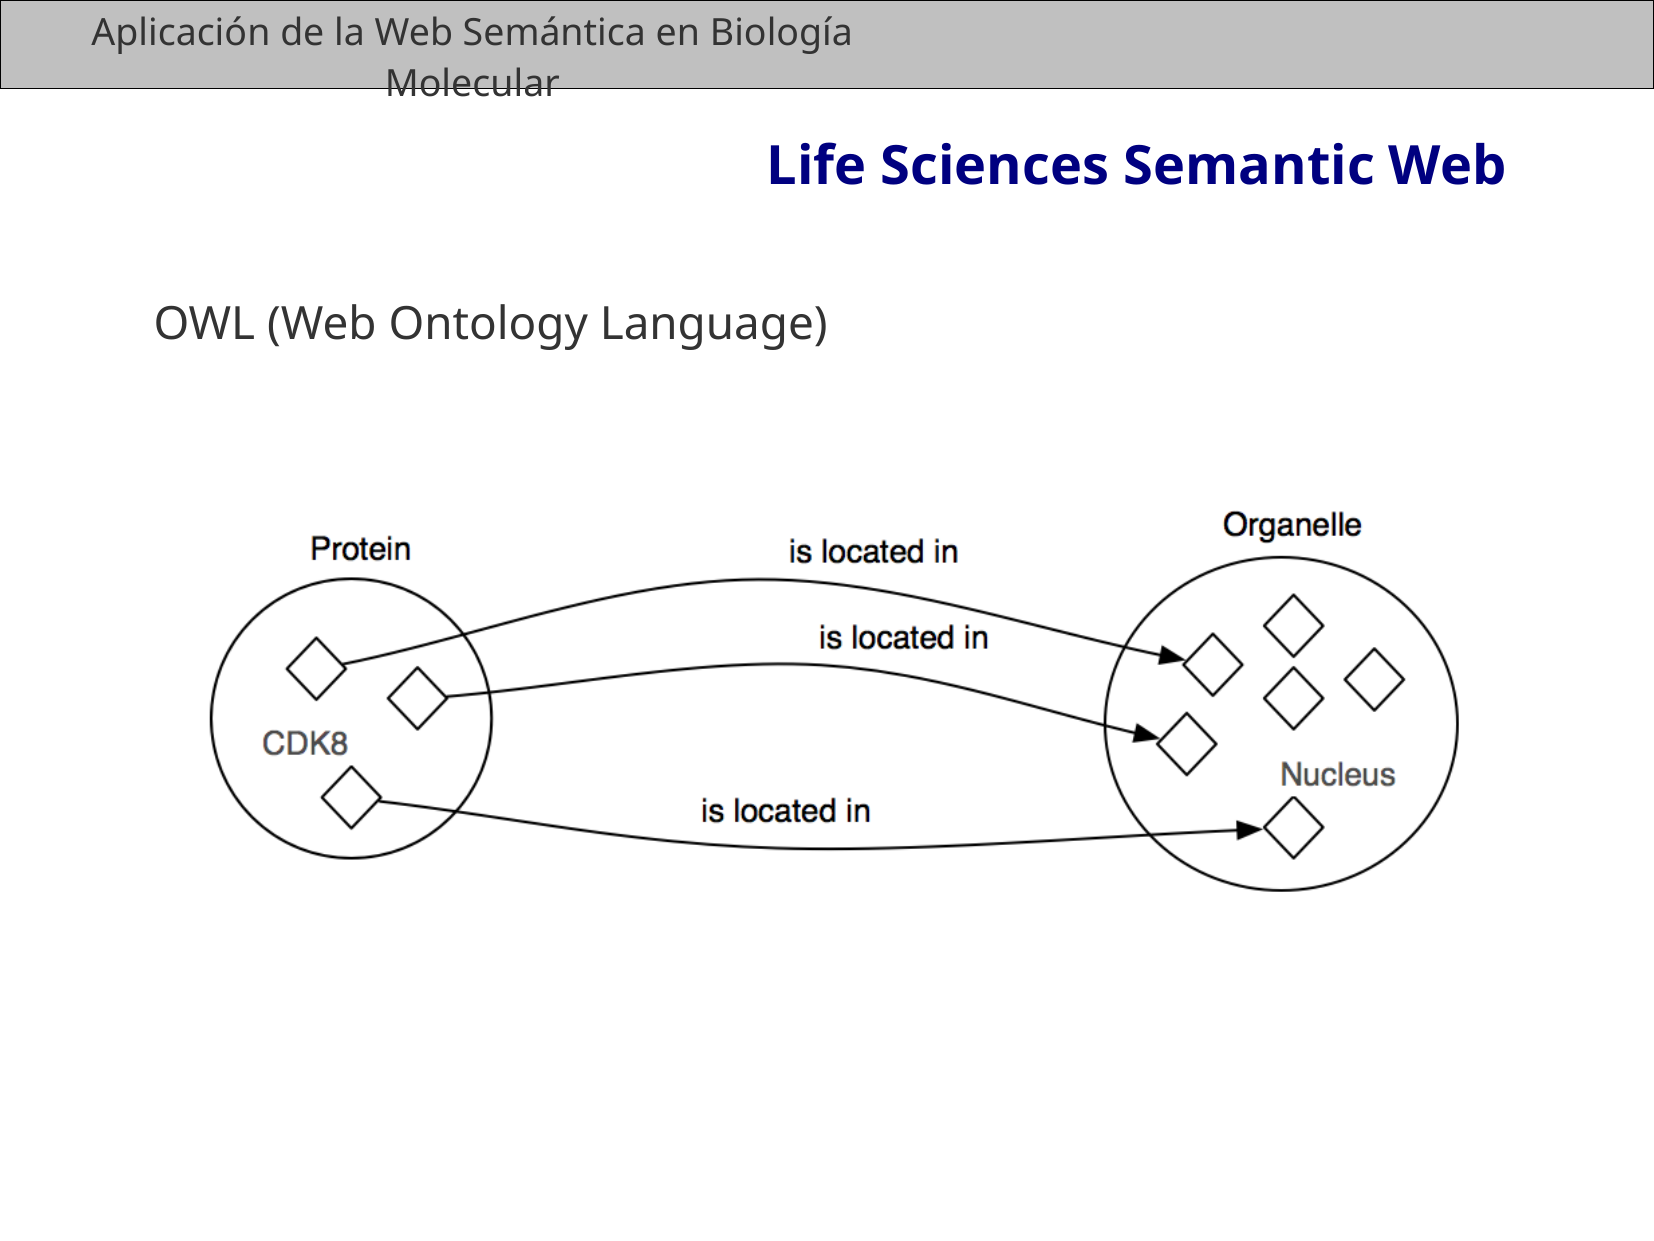

Aplicación de la Web Semántica en Biología Molecular
Life Sciences Semantic Web
# OWL (Web Ontology Language)